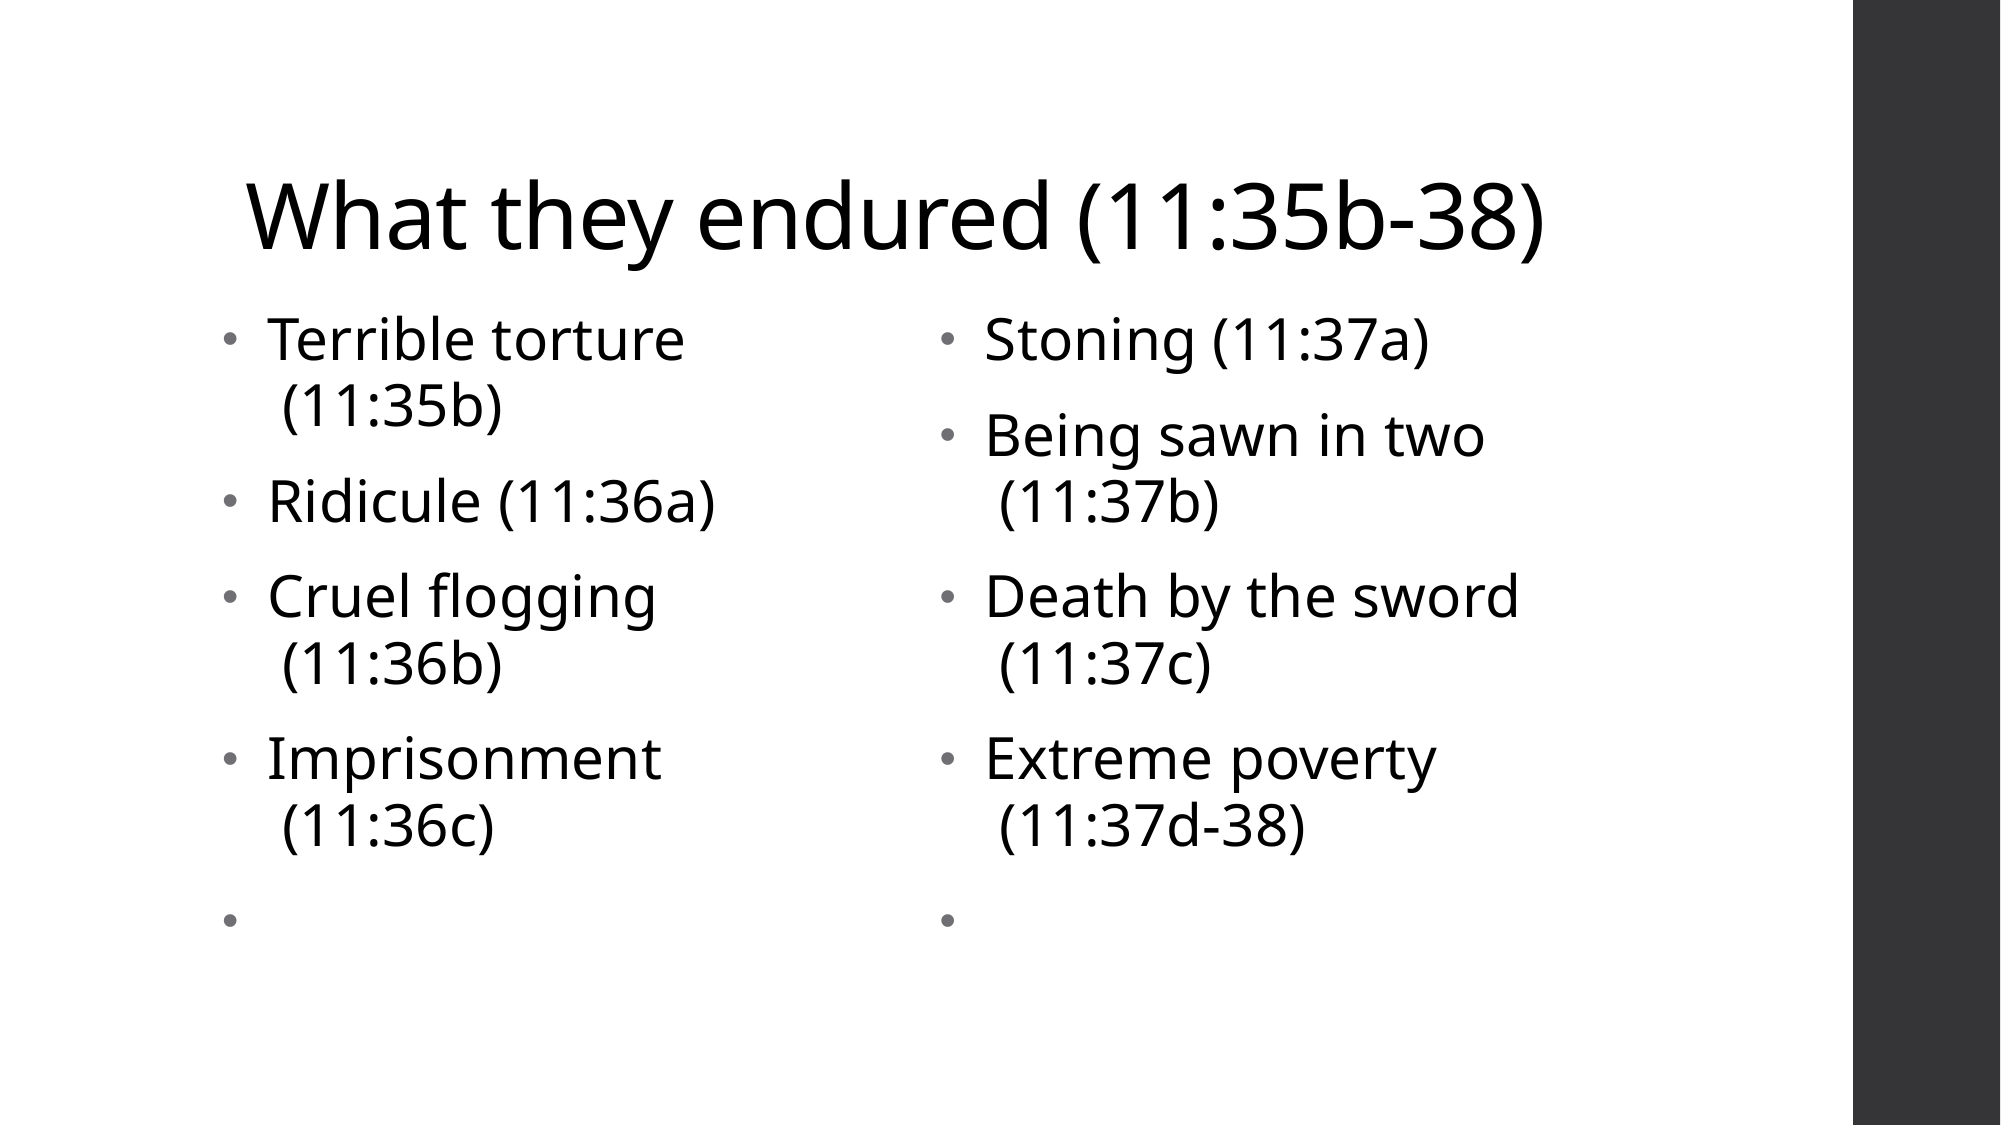

# What they endured (11:35b-38)
 Terrible torture (11:35b)
 Ridicule (11:36a)
 Cruel flogging (11:36b)
 Imprisonment (11:36c)
 Stoning (11:37a)
 Being sawn in two (11:37b)
 Death by the sword (11:37c)
 Extreme poverty (11:37d-38)